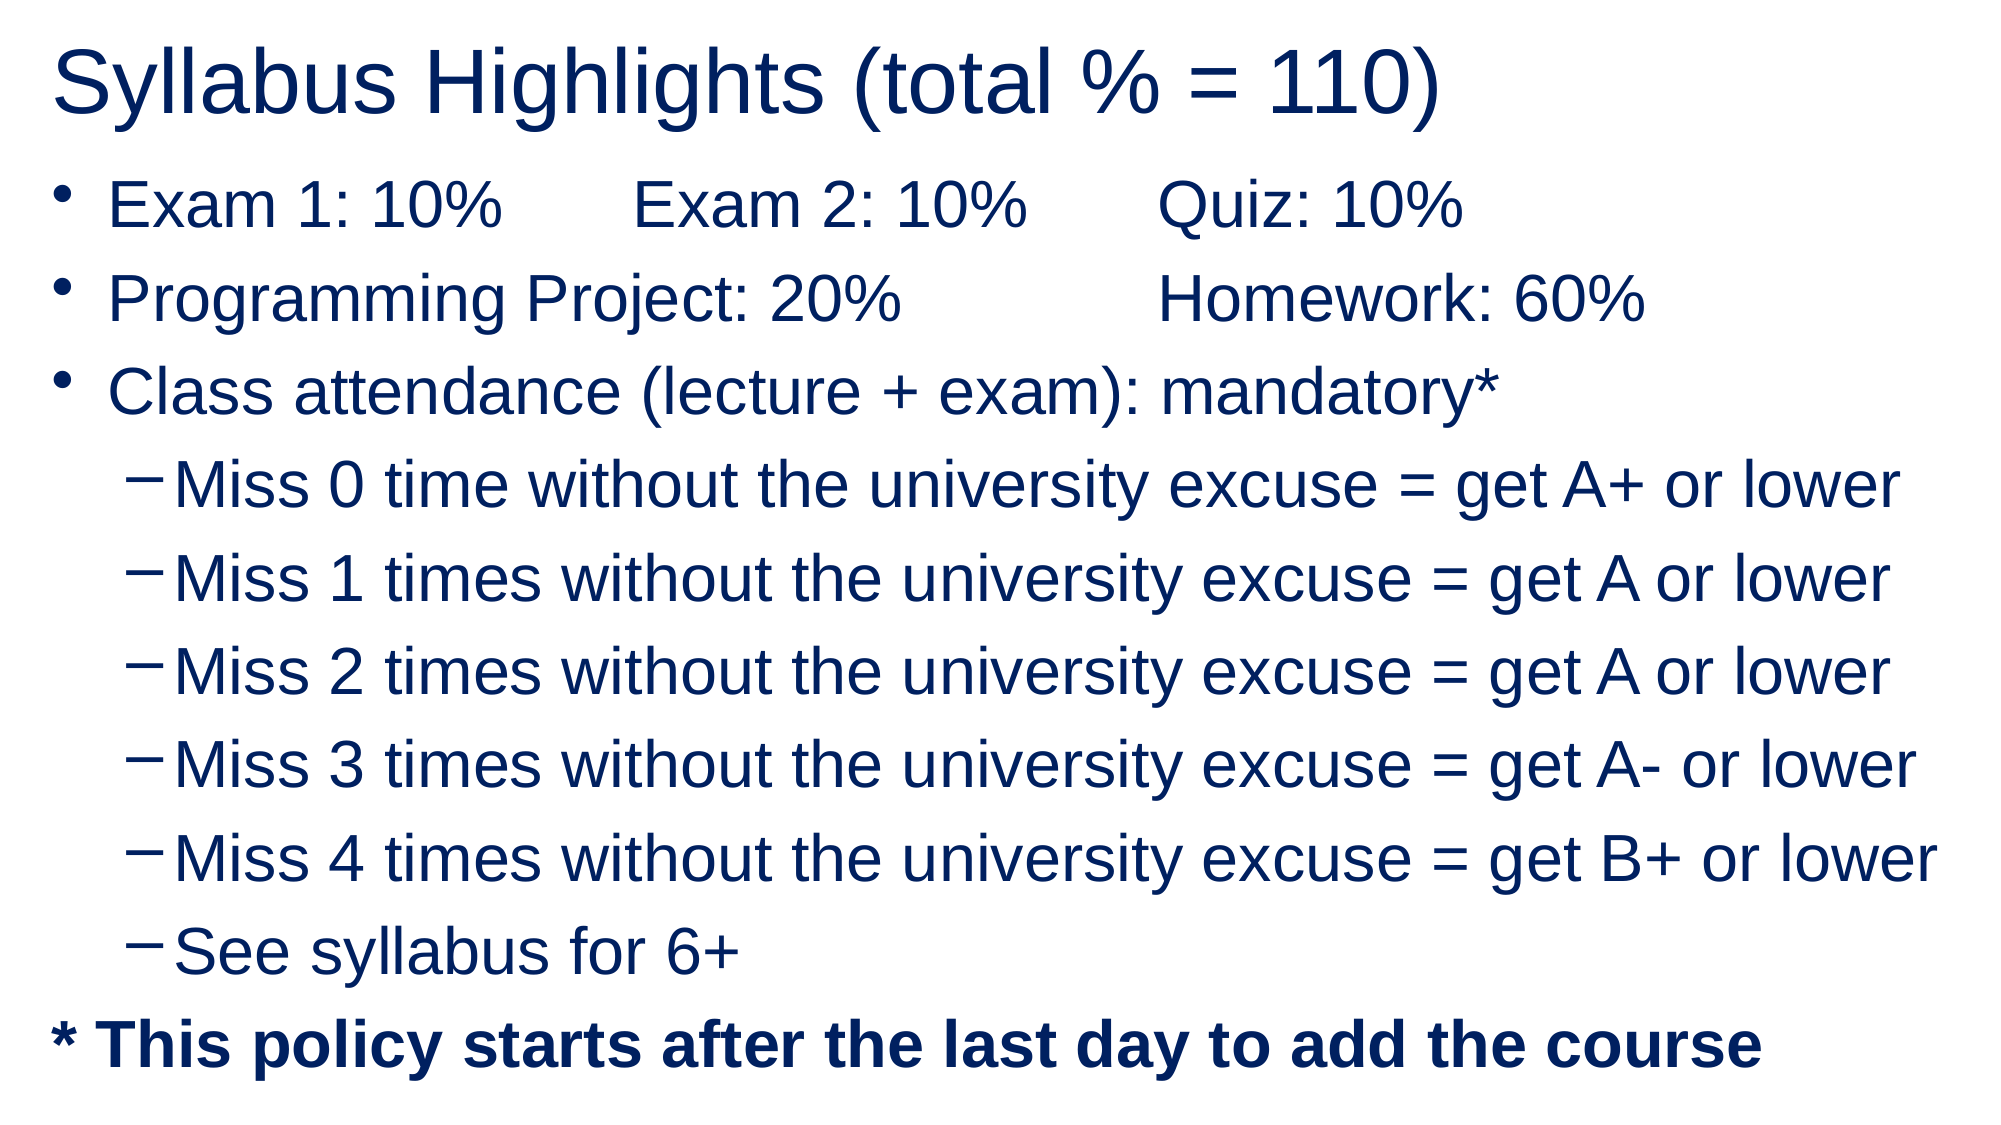

# Syllabus Highlights (total % = 110)
Exam 1: 10%		Exam 2: 10%		Quiz: 10%
Programming Project: 20%				Homework: 60%
Class attendance (lecture + exam): mandatory*
Miss 0 time without the university excuse = get A+ or lower
Miss 1 times without the university excuse = get A or lower
Miss 2 times without the university excuse = get A or lower
Miss 3 times without the university excuse = get A- or lower
Miss 4 times without the university excuse = get B+ or lower
See syllabus for 6+
* This policy starts after the last day to add the course